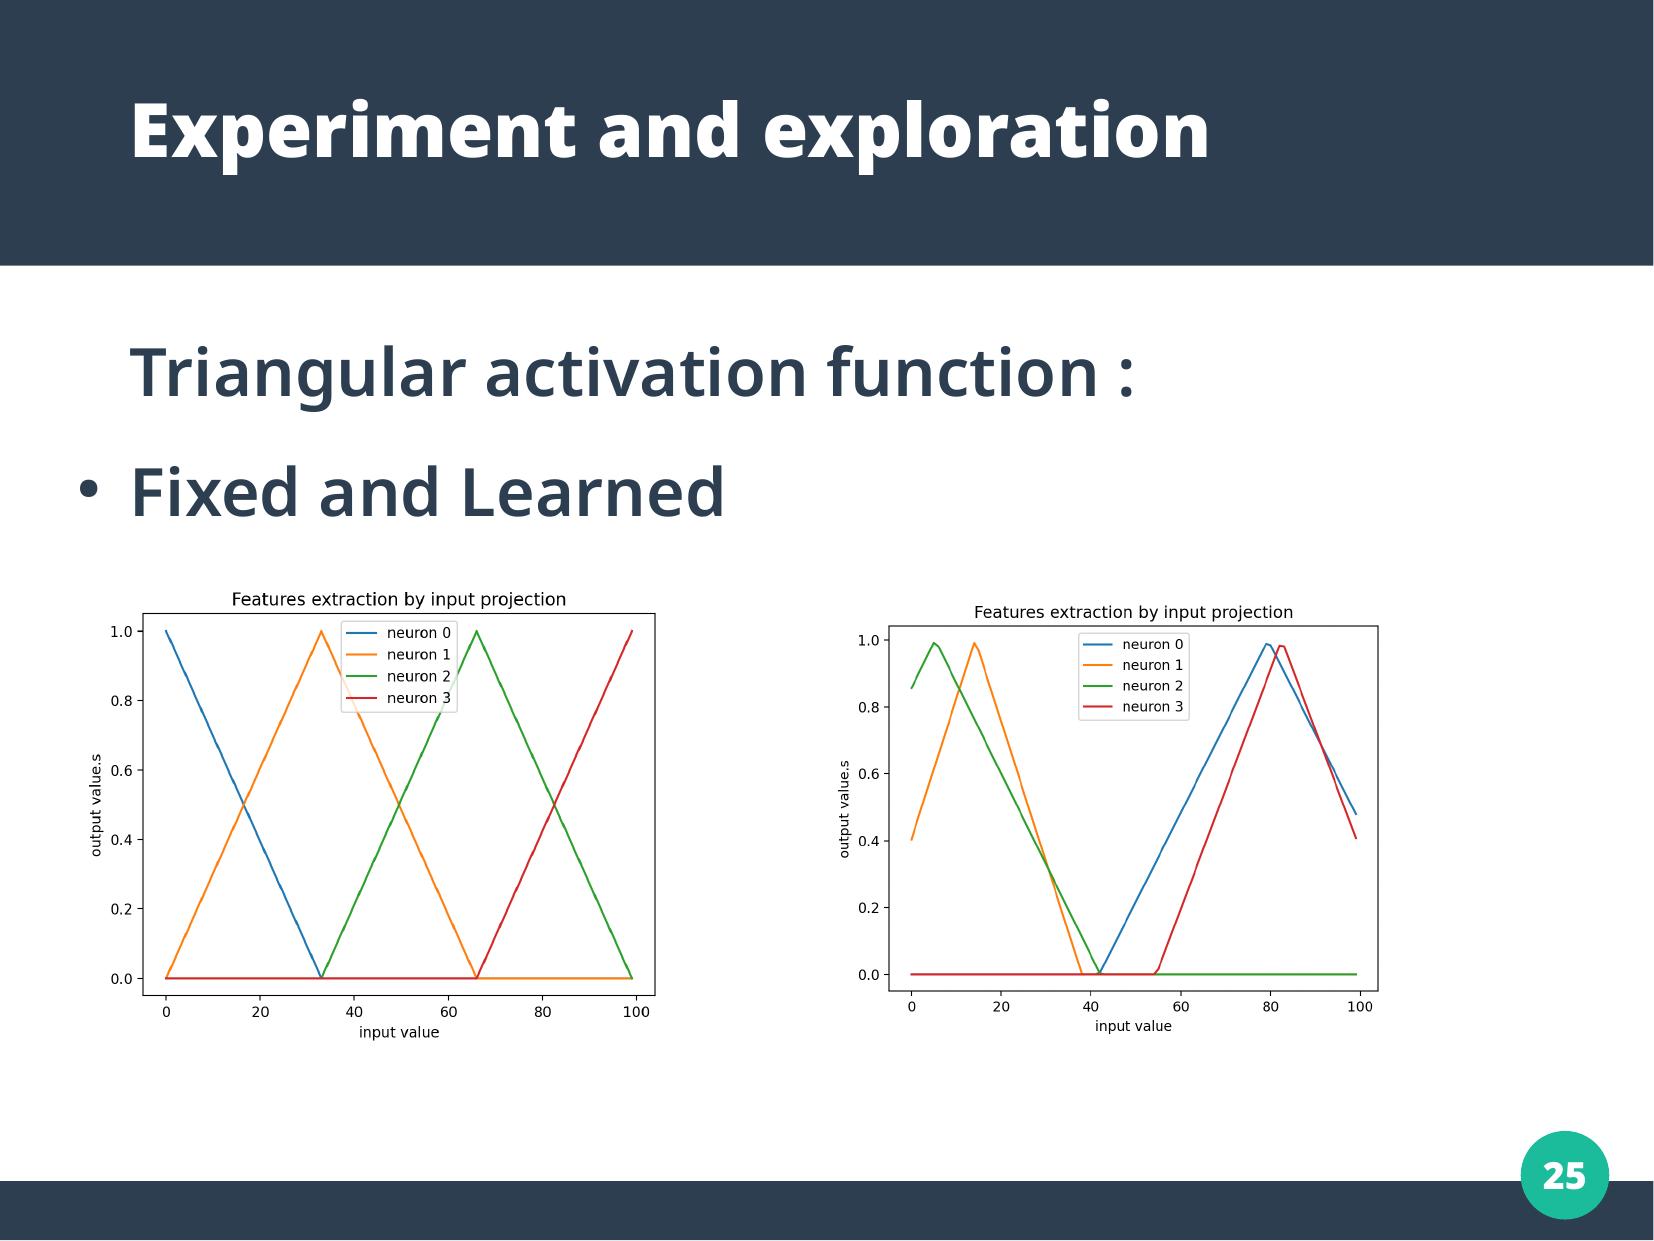

# Experiment and exploration
Triangular activation function :
Fixed and Learned
25